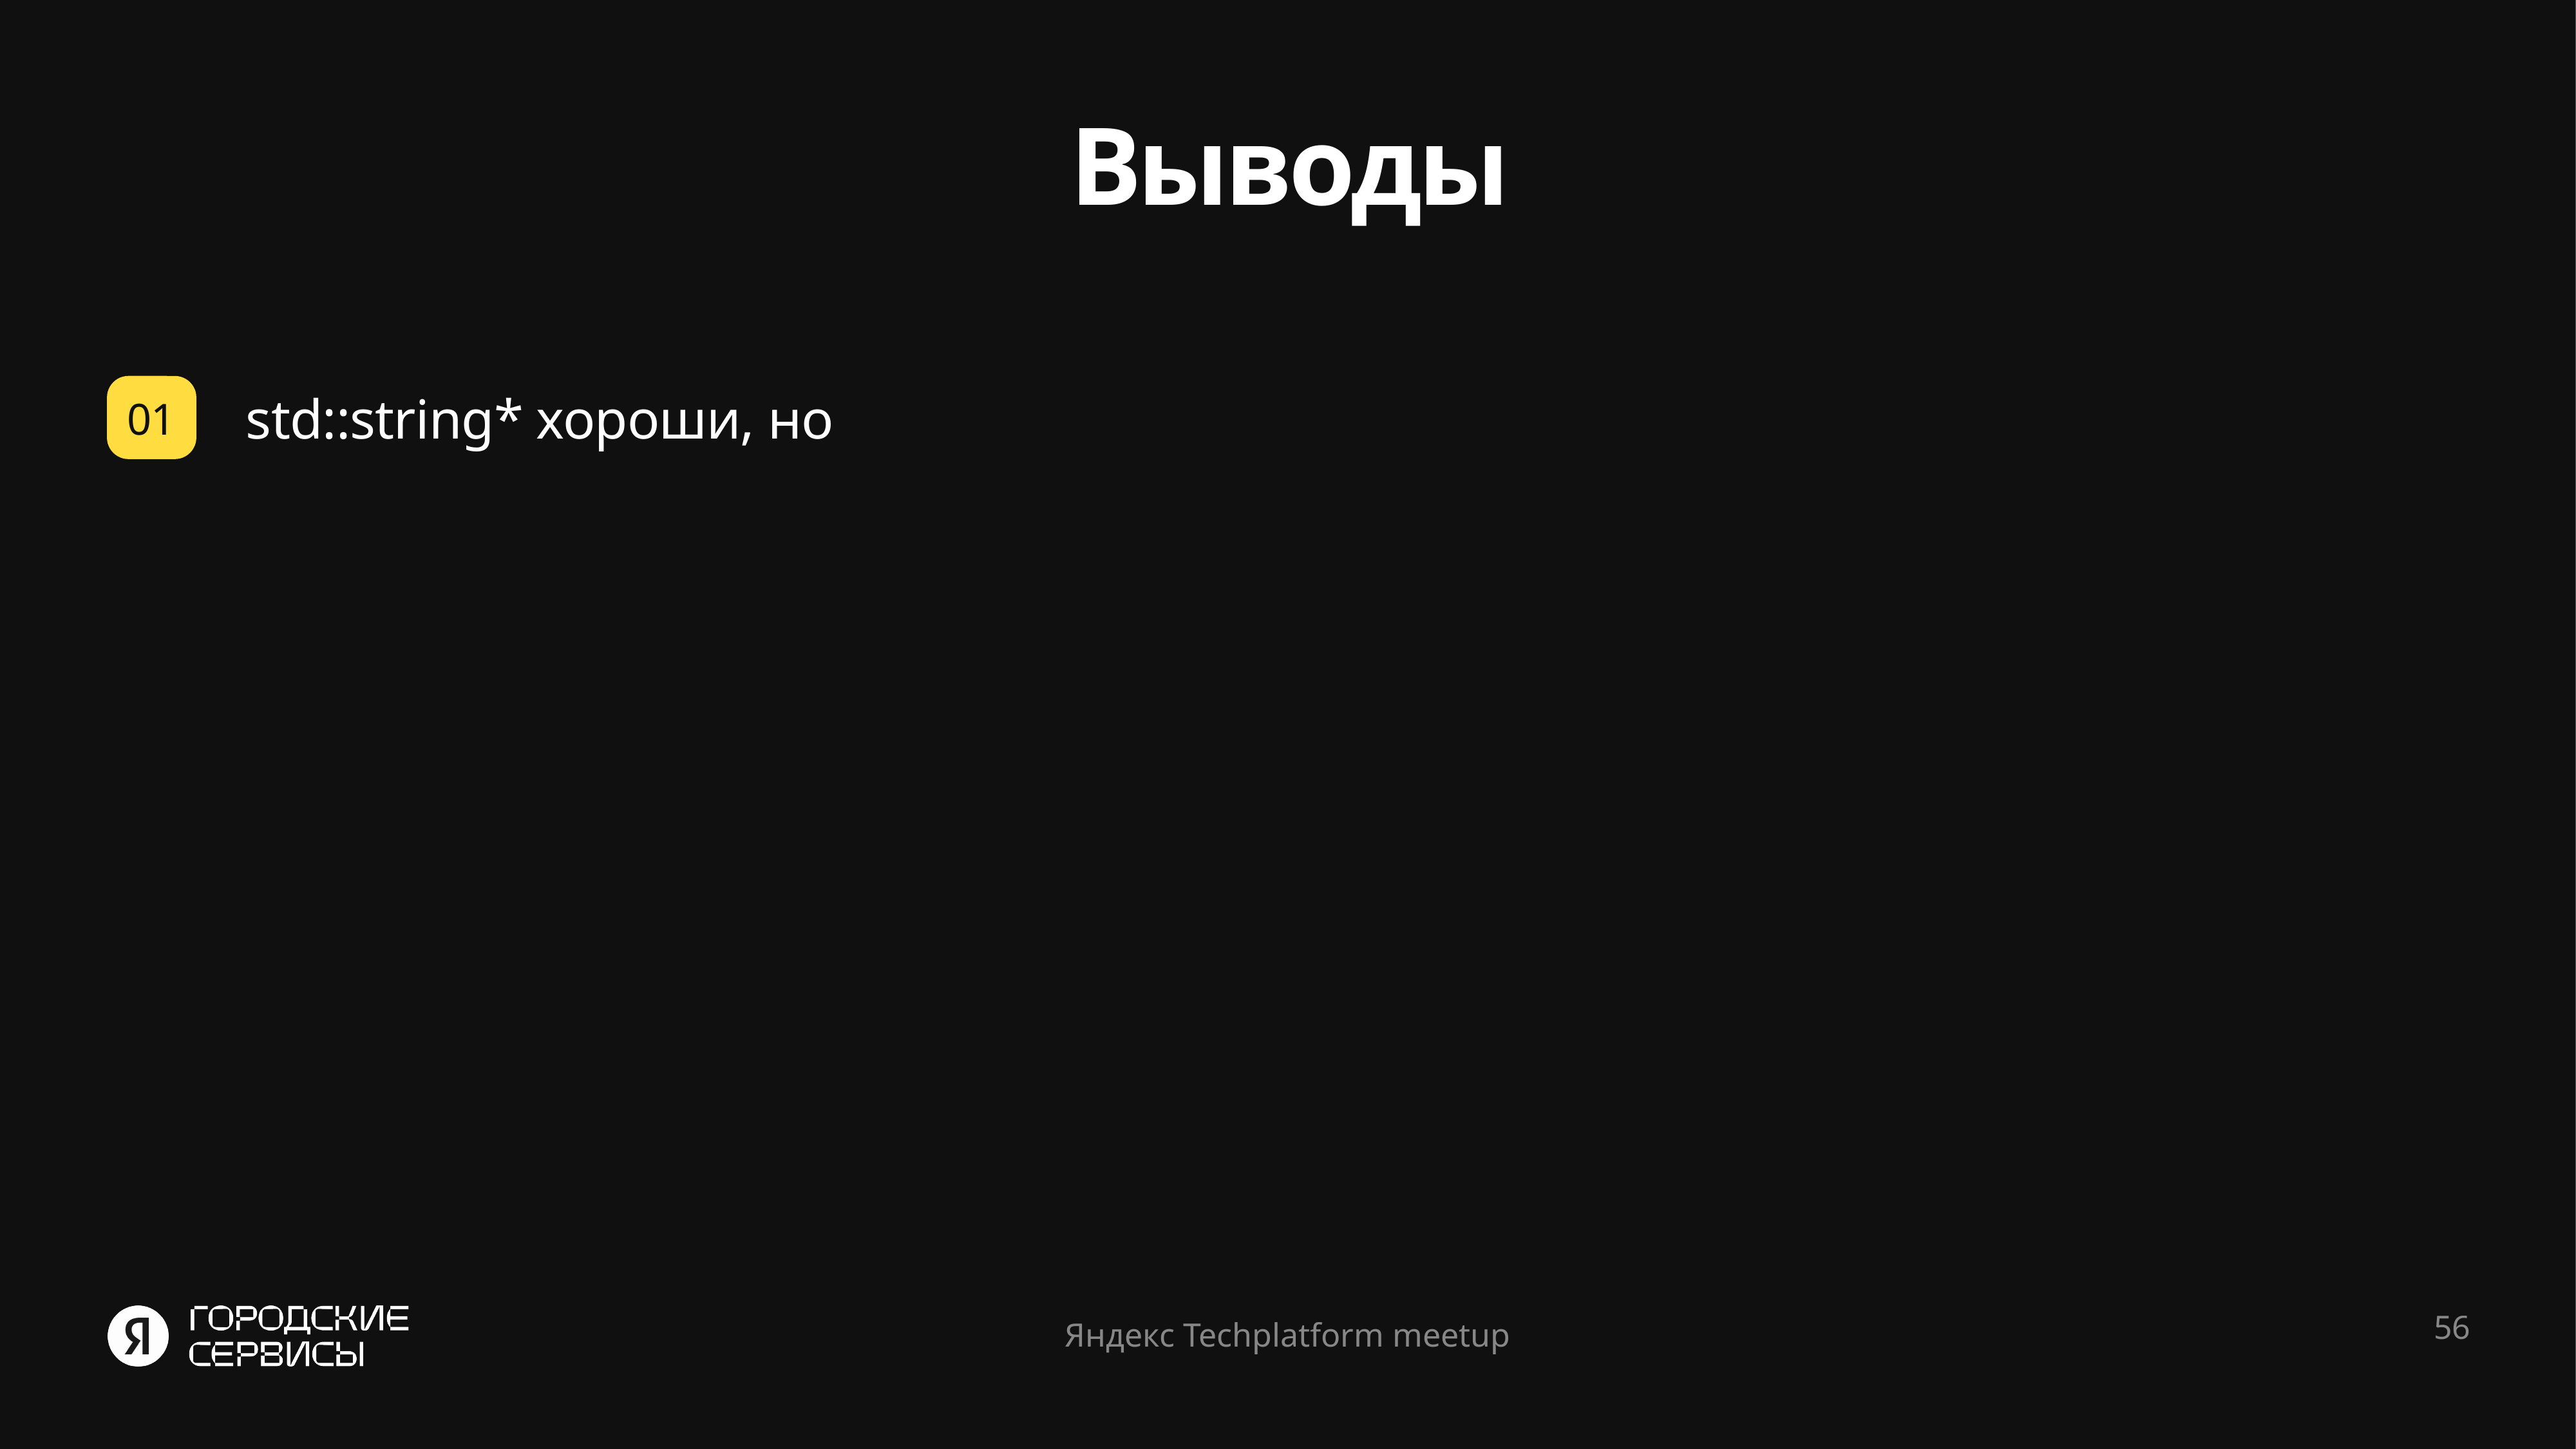

# Выводы
01
std::string* хороши, но
Яндекс Techplatform meetup